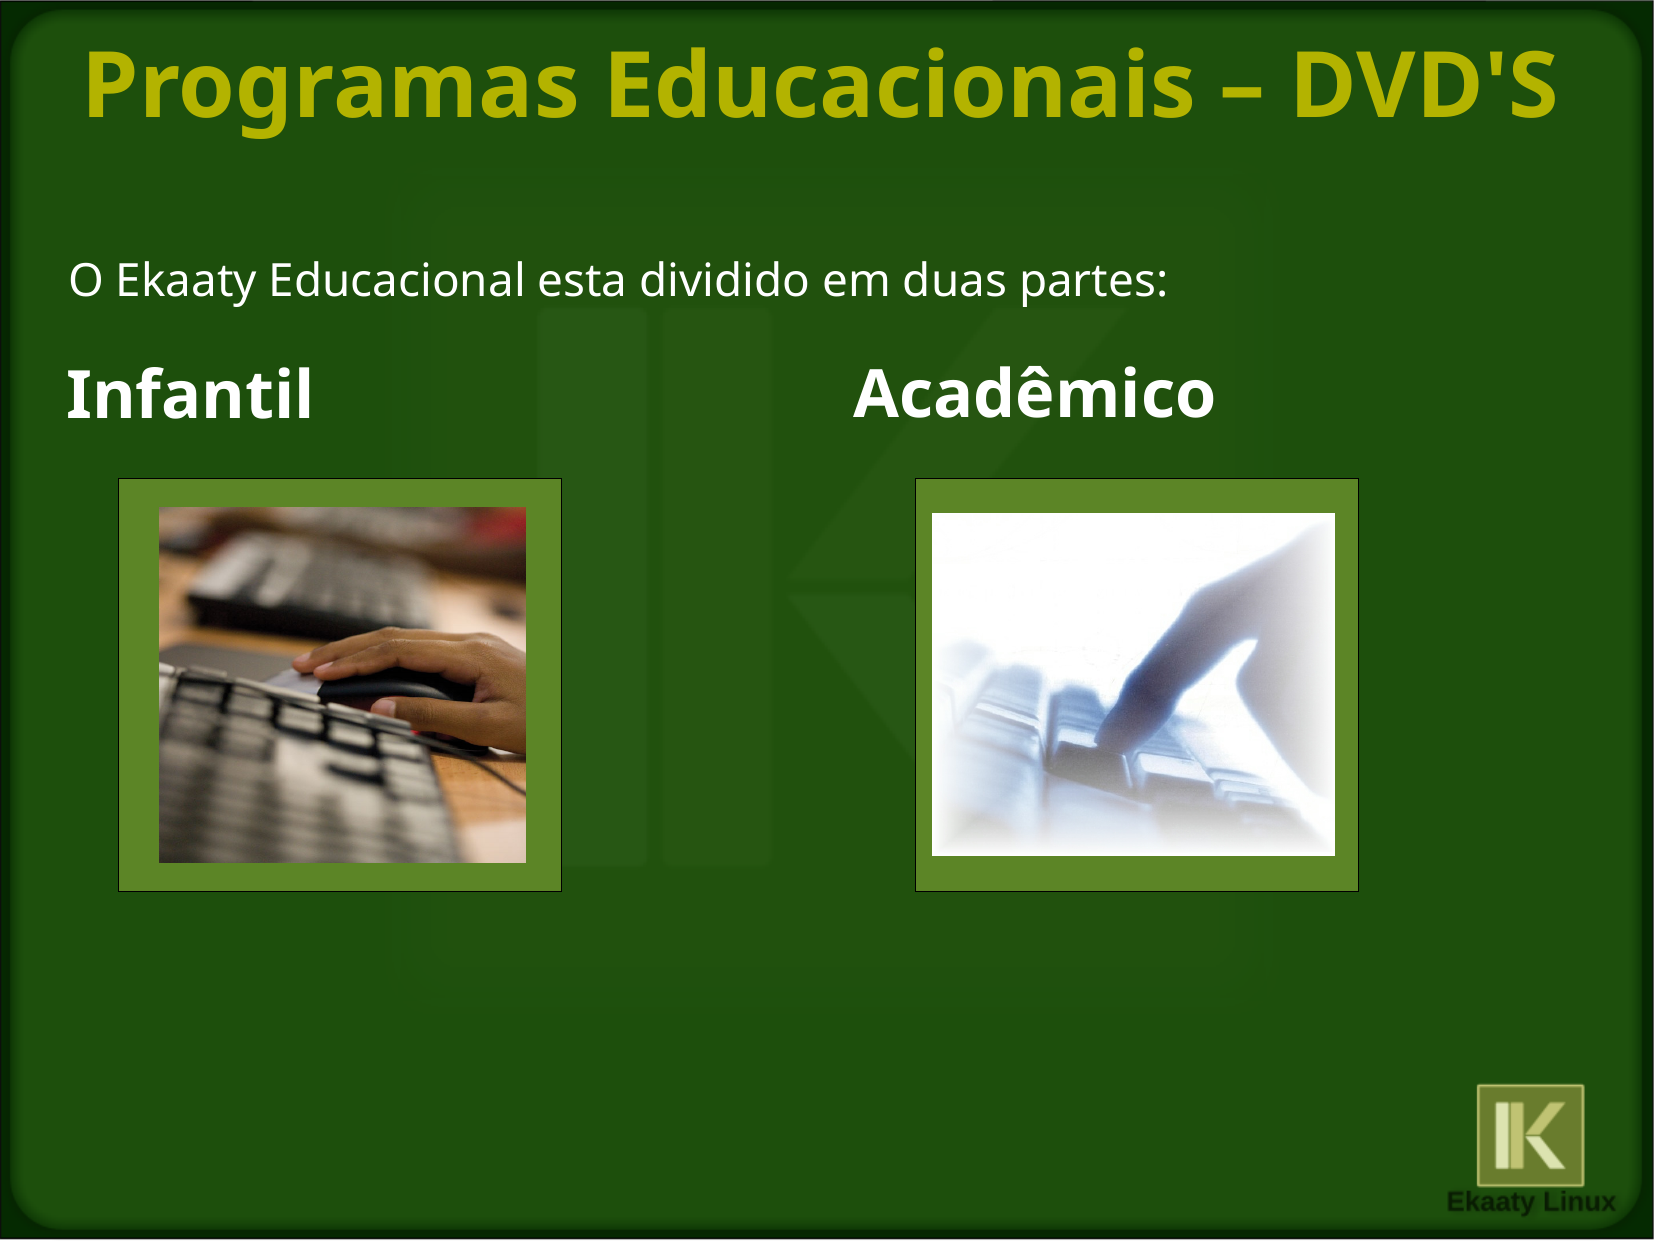

# Programas Educacionais – DVD'S
O Ekaaty Educacional esta dividido em duas partes:
Acadêmico
Infantil